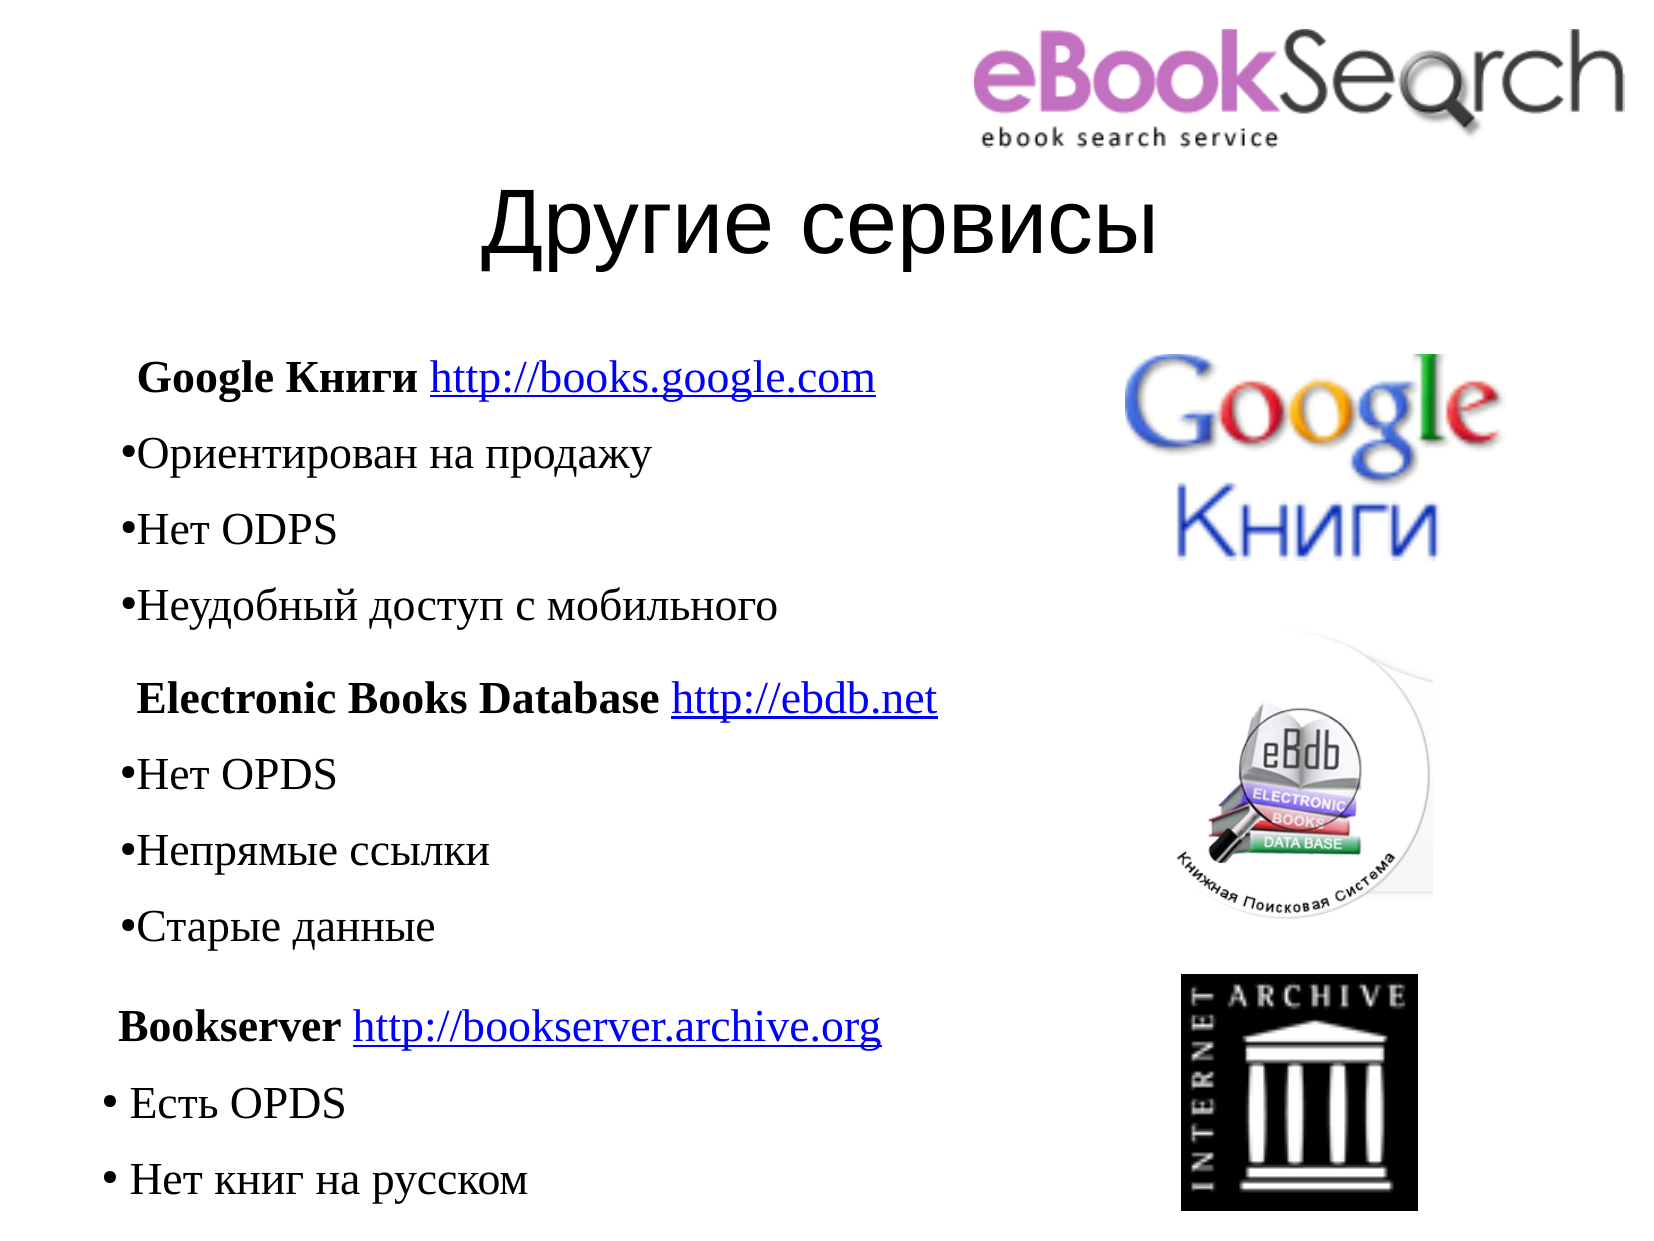

# Другие сервисы
Google Книги http://books.google.com
Ориентирован на продажу
Нет ODPS
Неудобный доступ с мобильного
Electronic Books Database http://ebdb.net
Нет OPDS
Непрямые ссылки
Старые данные
Bookserver http://bookserver.archive.org
 Есть OPDS
 Нет книг на русском